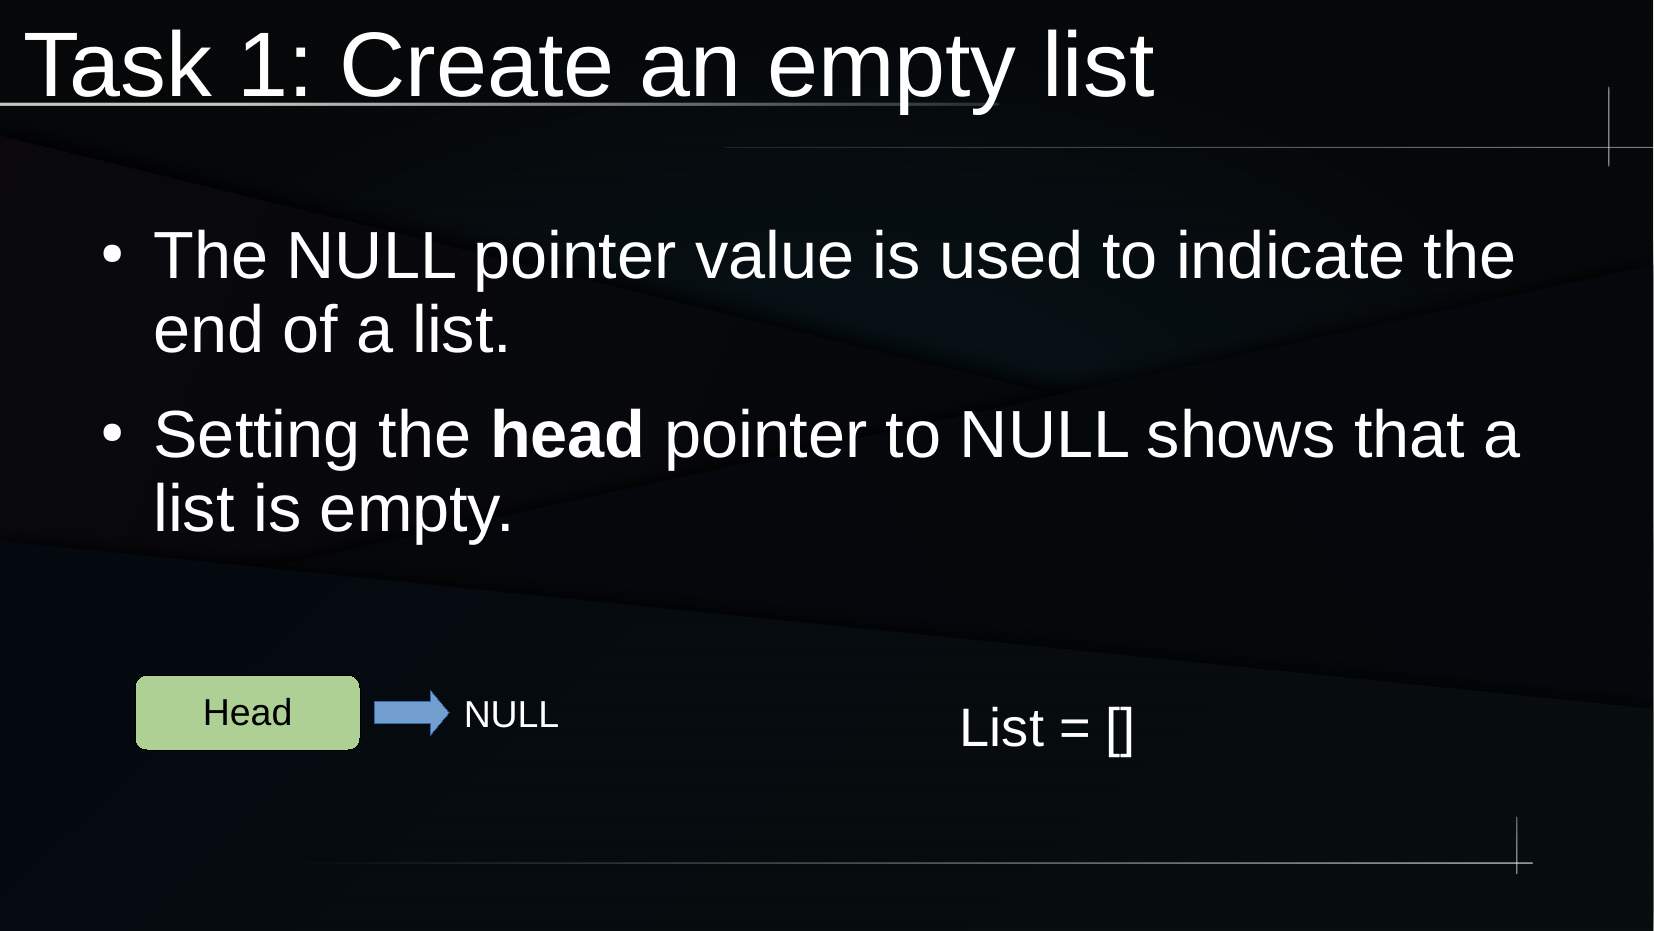

# Task 1: Create an empty list
The NULL pointer value is used to indicate the end of a list.
Setting the head pointer to NULL shows that a list is empty.
Head
NULL
List = []